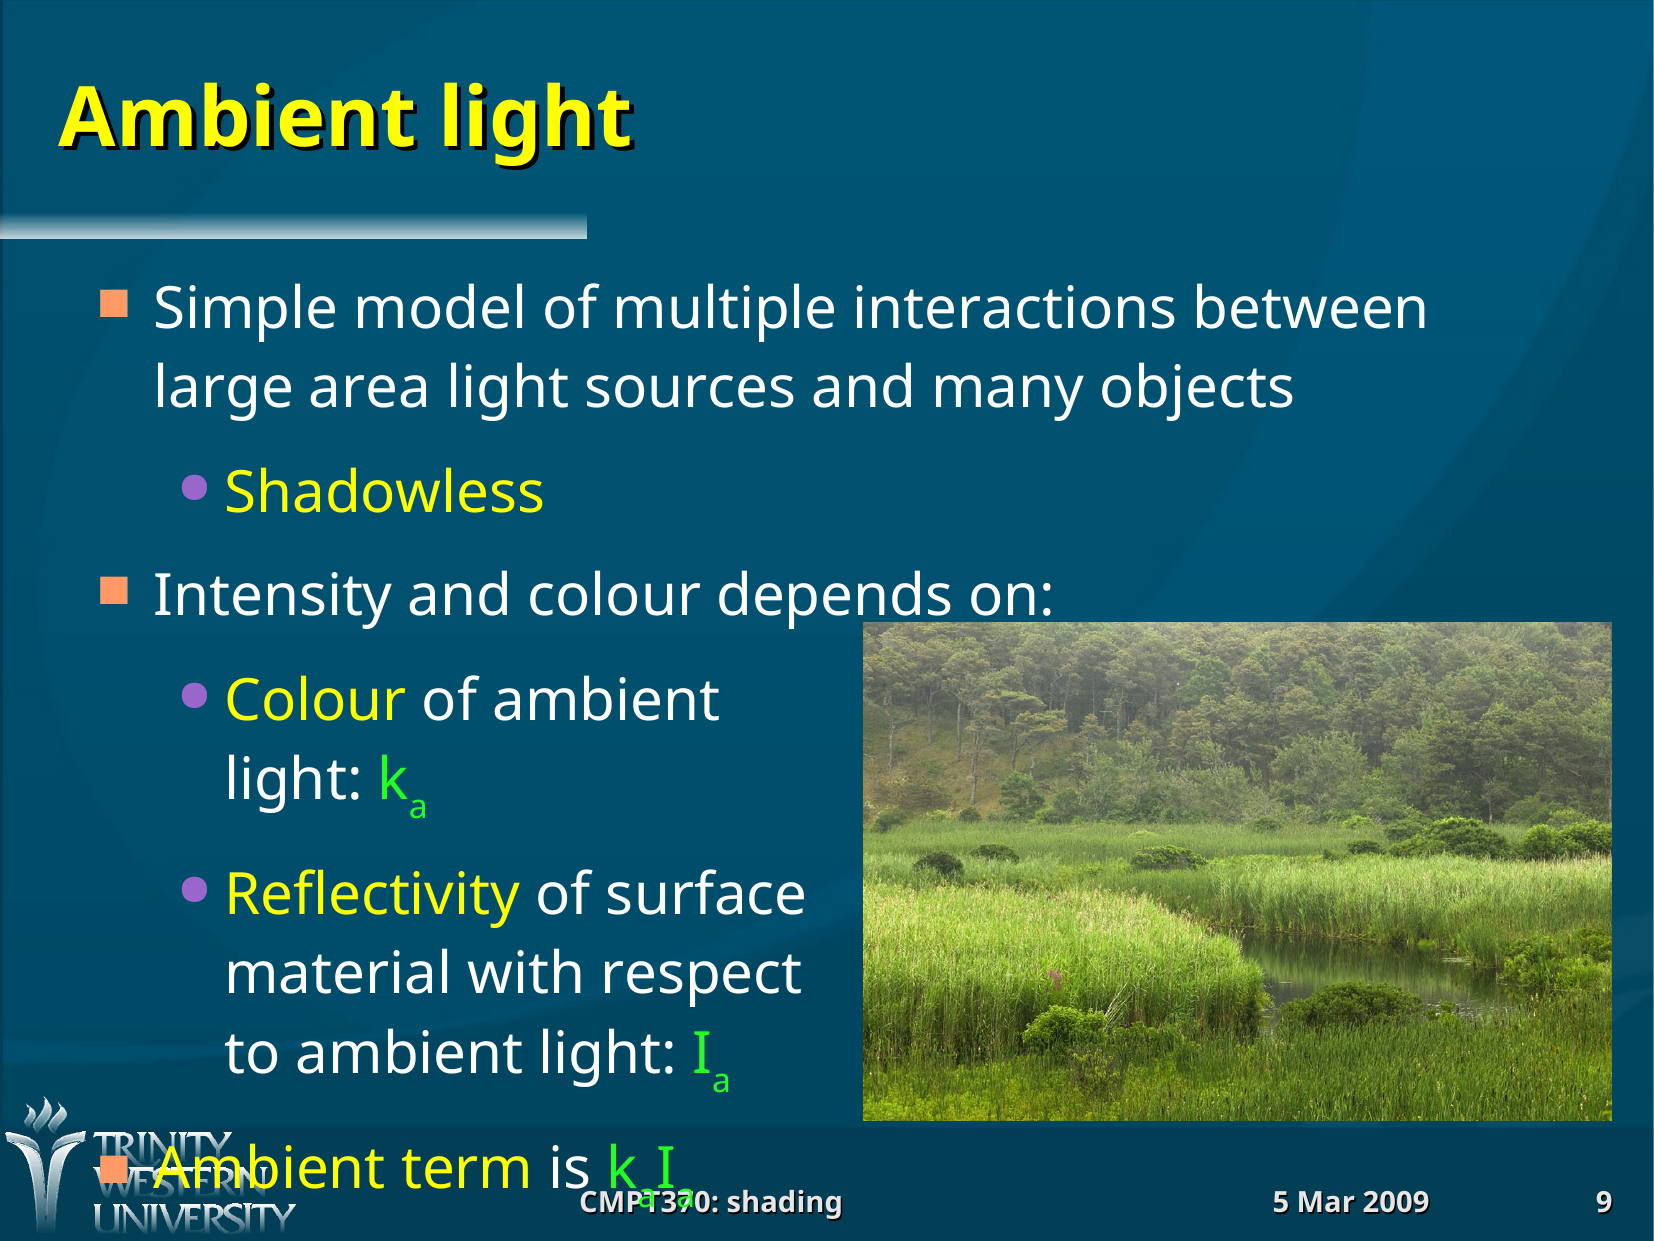

# Ambient light
Simple model of multiple interactions between large area light sources and many objects
Shadowless
Intensity and colour depends on:
Colour of ambient
light: ka
Reflectivity of surface
material with respect
to ambient light: Ia
Ambient term is kaIa
CMPT370: shading
5 Mar 2009
9